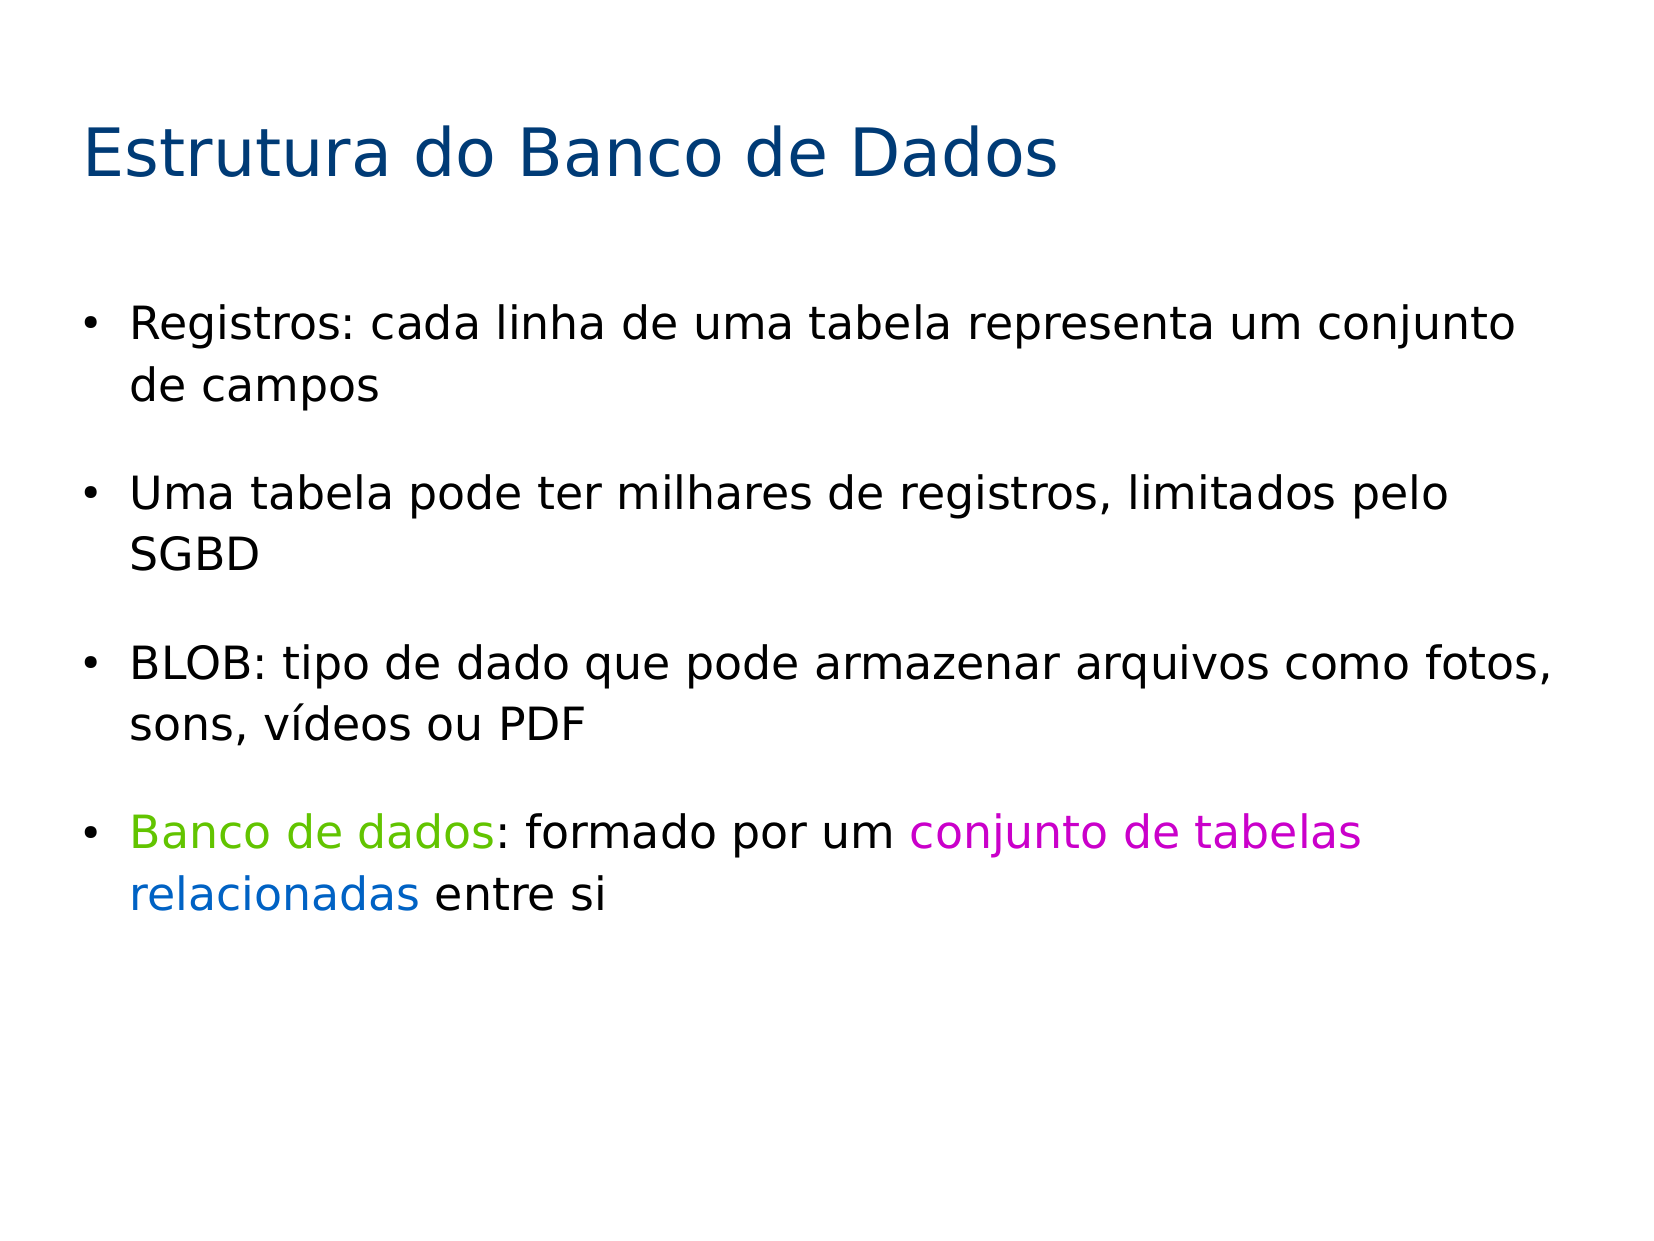

# Estrutura do Banco de Dados
Registros: cada linha de uma tabela representa um conjunto de campos
Uma tabela pode ter milhares de registros, limitados pelo SGBD
BLOB: tipo de dado que pode armazenar arquivos como fotos, sons, vídeos ou PDF
Banco de dados: formado por um conjunto de tabelas relacionadas entre si